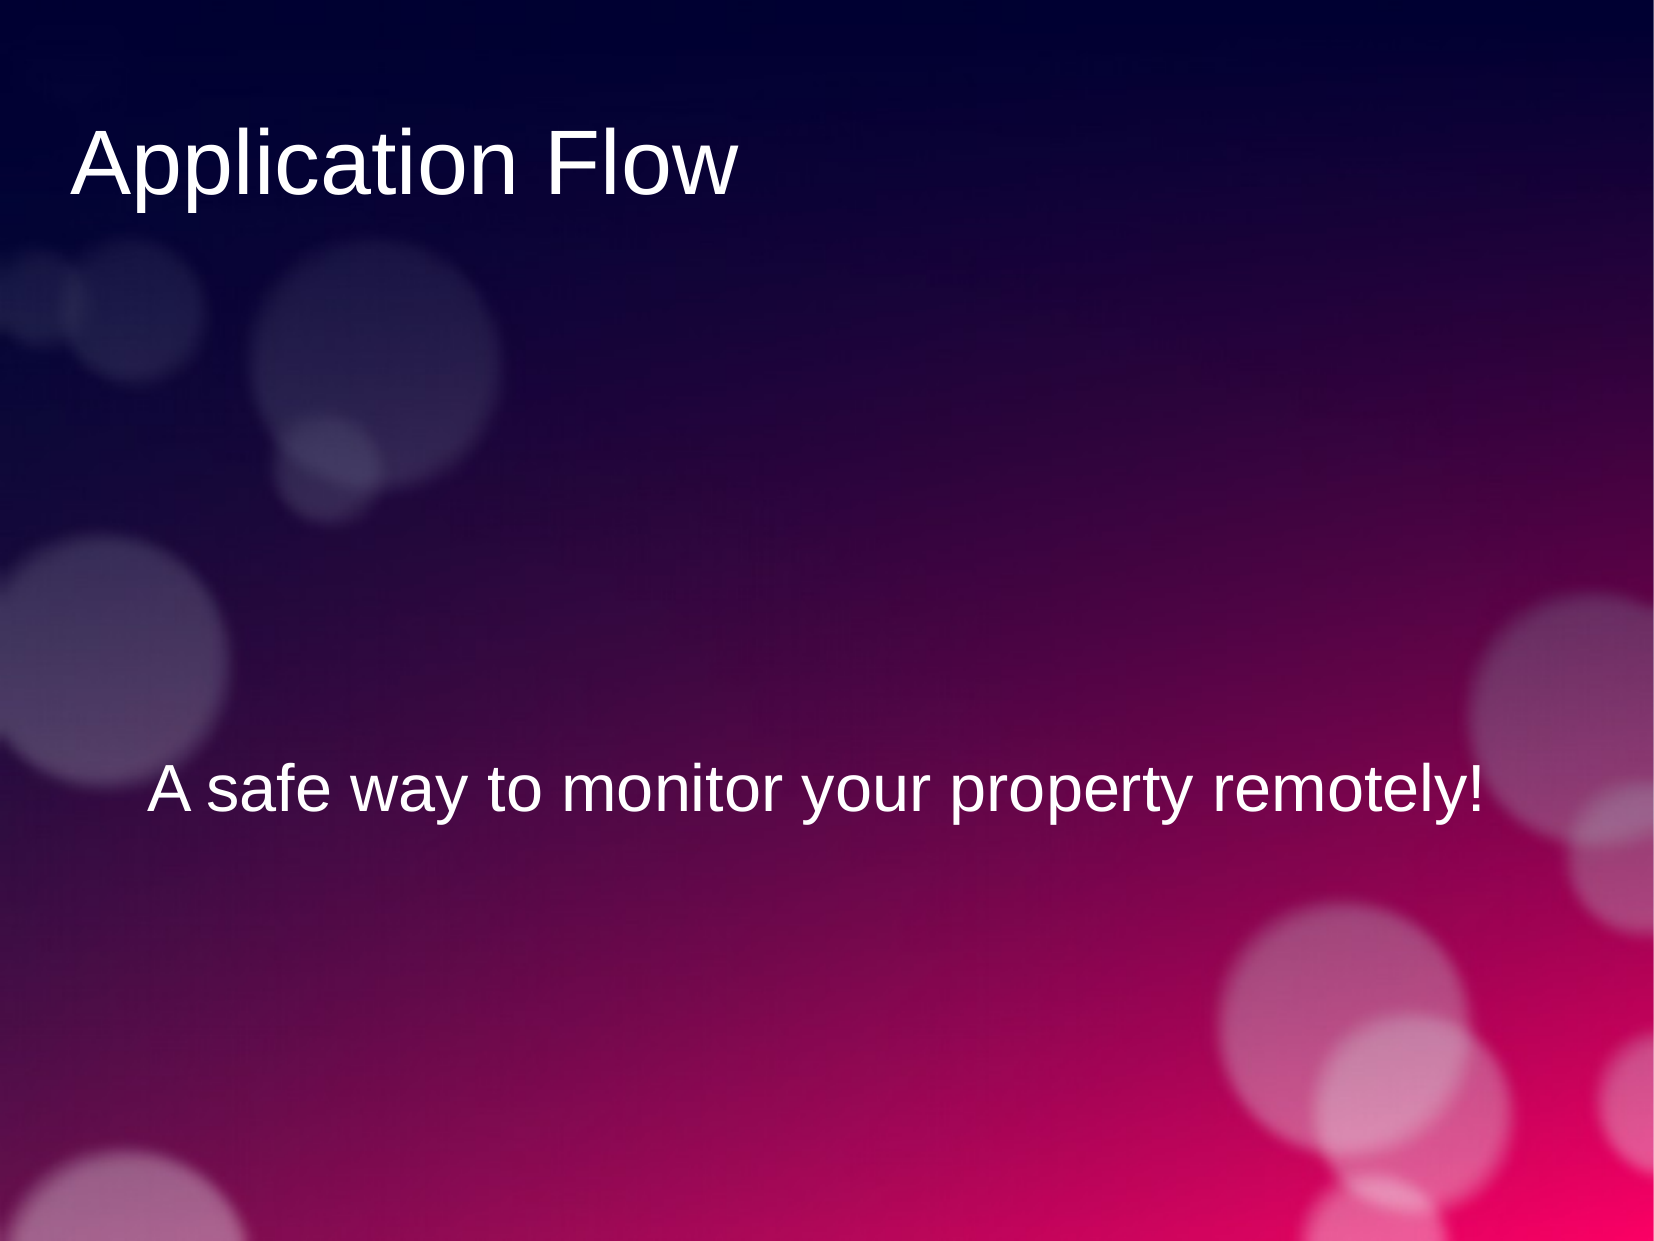

# Application Flow
A safe way to monitor your property remotely!